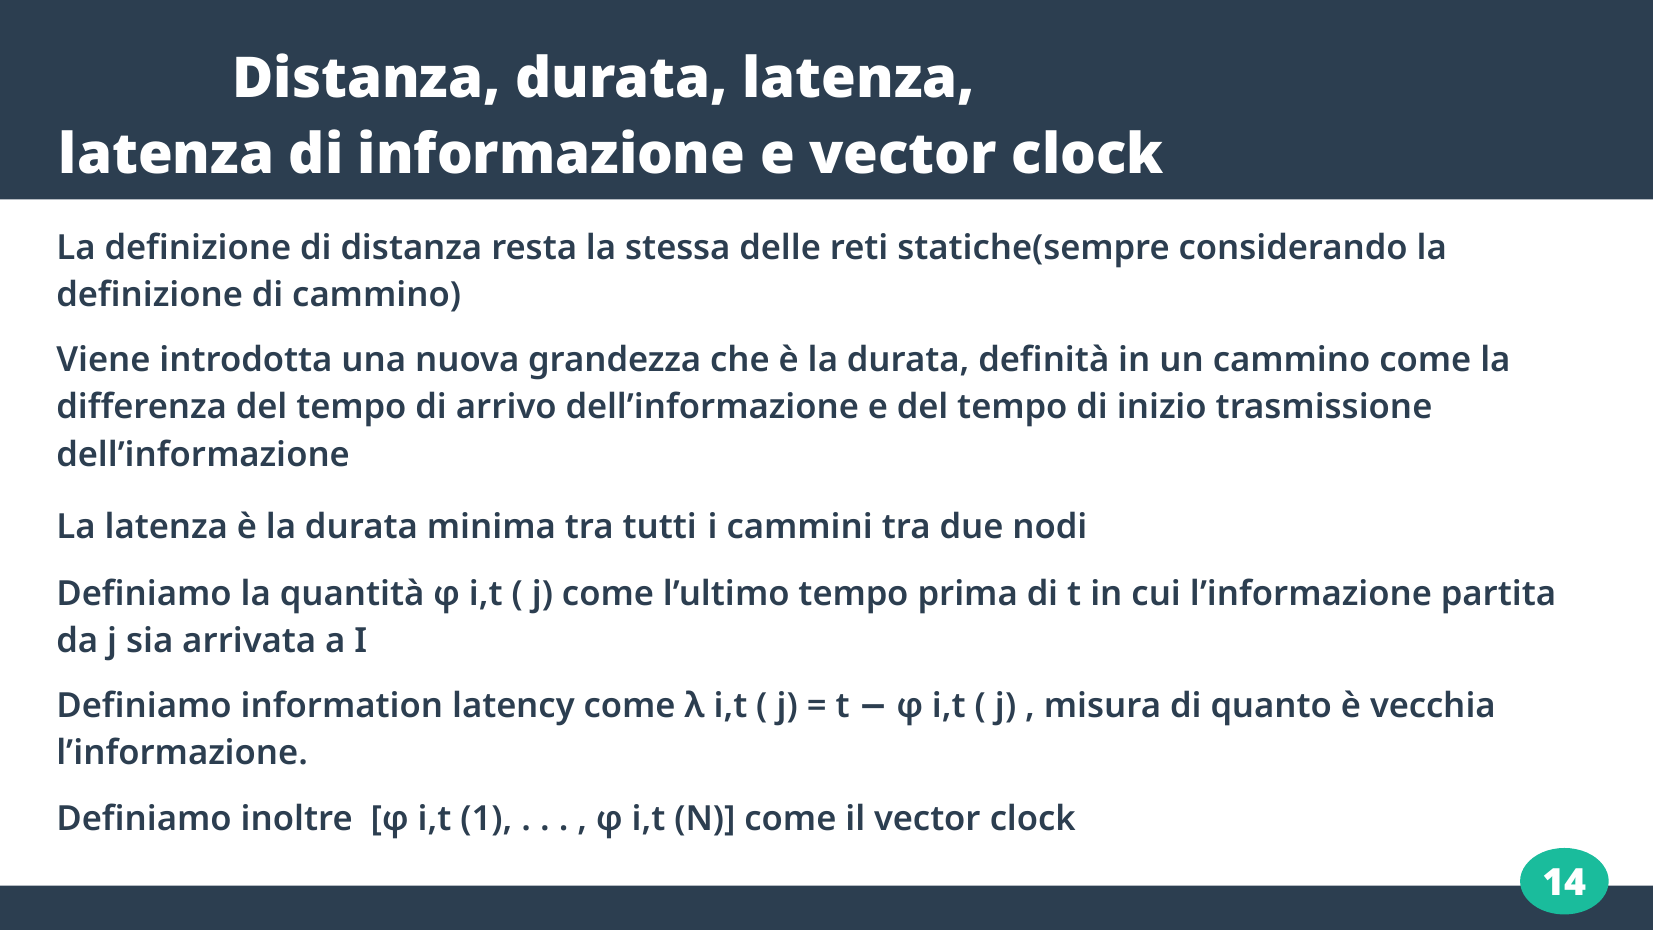

# Distanza, durata, latenza, latenza di informazione e vector clock
La definizione di distanza resta la stessa delle reti statiche(sempre considerando la definizione di cammino)
Viene introdotta una nuova grandezza che è la durata, definità in un cammino come la differenza del tempo di arrivo dell’informazione e del tempo di inizio trasmissione dell’informazione
La latenza è la durata minima tra tutti i cammini tra due nodi
Definiamo la quantità φ i,t ( j) come l’ultimo tempo prima di t in cui l’informazione partita da j sia arrivata a I
Definiamo information latency come λ i,t ( j) = t − φ i,t ( j) , misura di quanto è vecchia l’informazione.
Definiamo inoltre [φ i,t (1), . . . , φ i,t (N)] come il vector clock
14